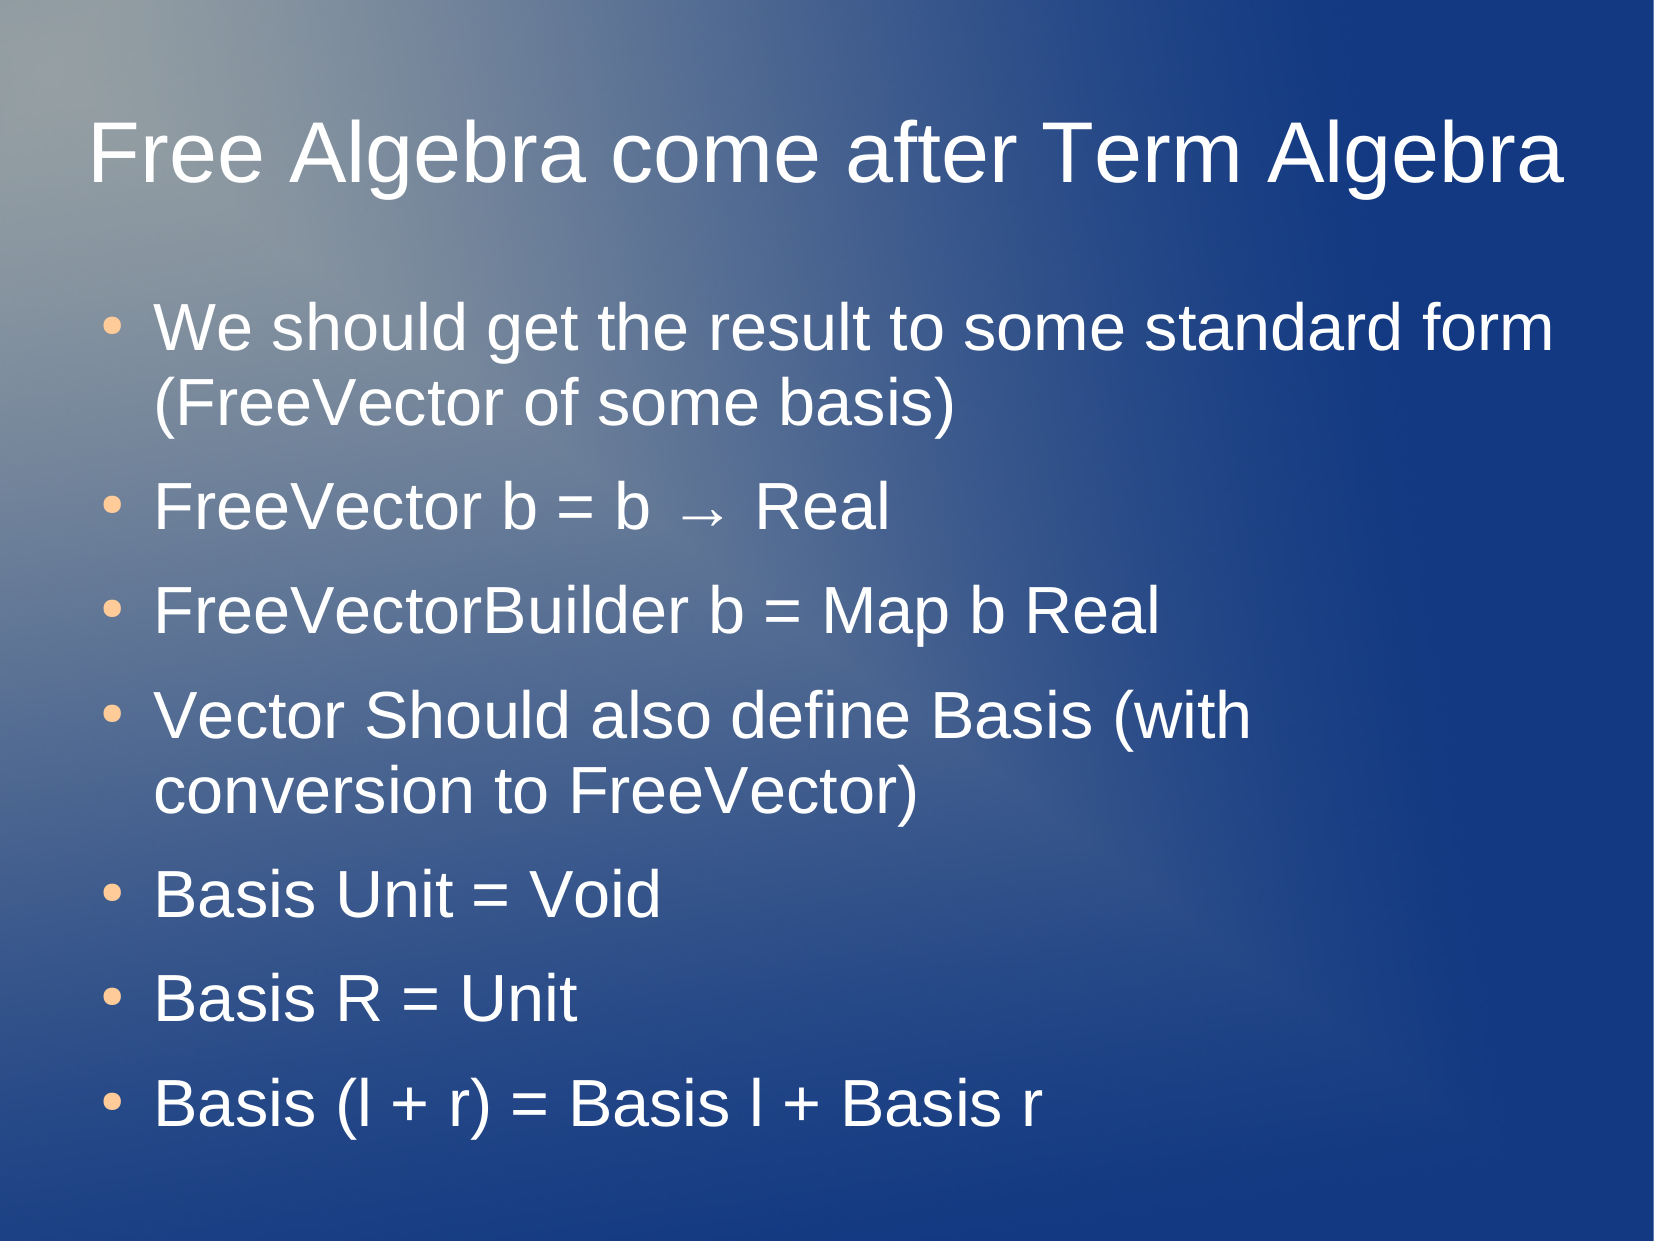

# Free Algebra come after Term Algebra
We should get the result to some standard form (FreeVector of some basis)
FreeVector b = b → Real
FreeVectorBuilder b = Map b Real
Vector Should also define Basis (with conversion to FreeVector)
Basis Unit = Void
Basis R = Unit
Basis (l + r) = Basis l + Basis r